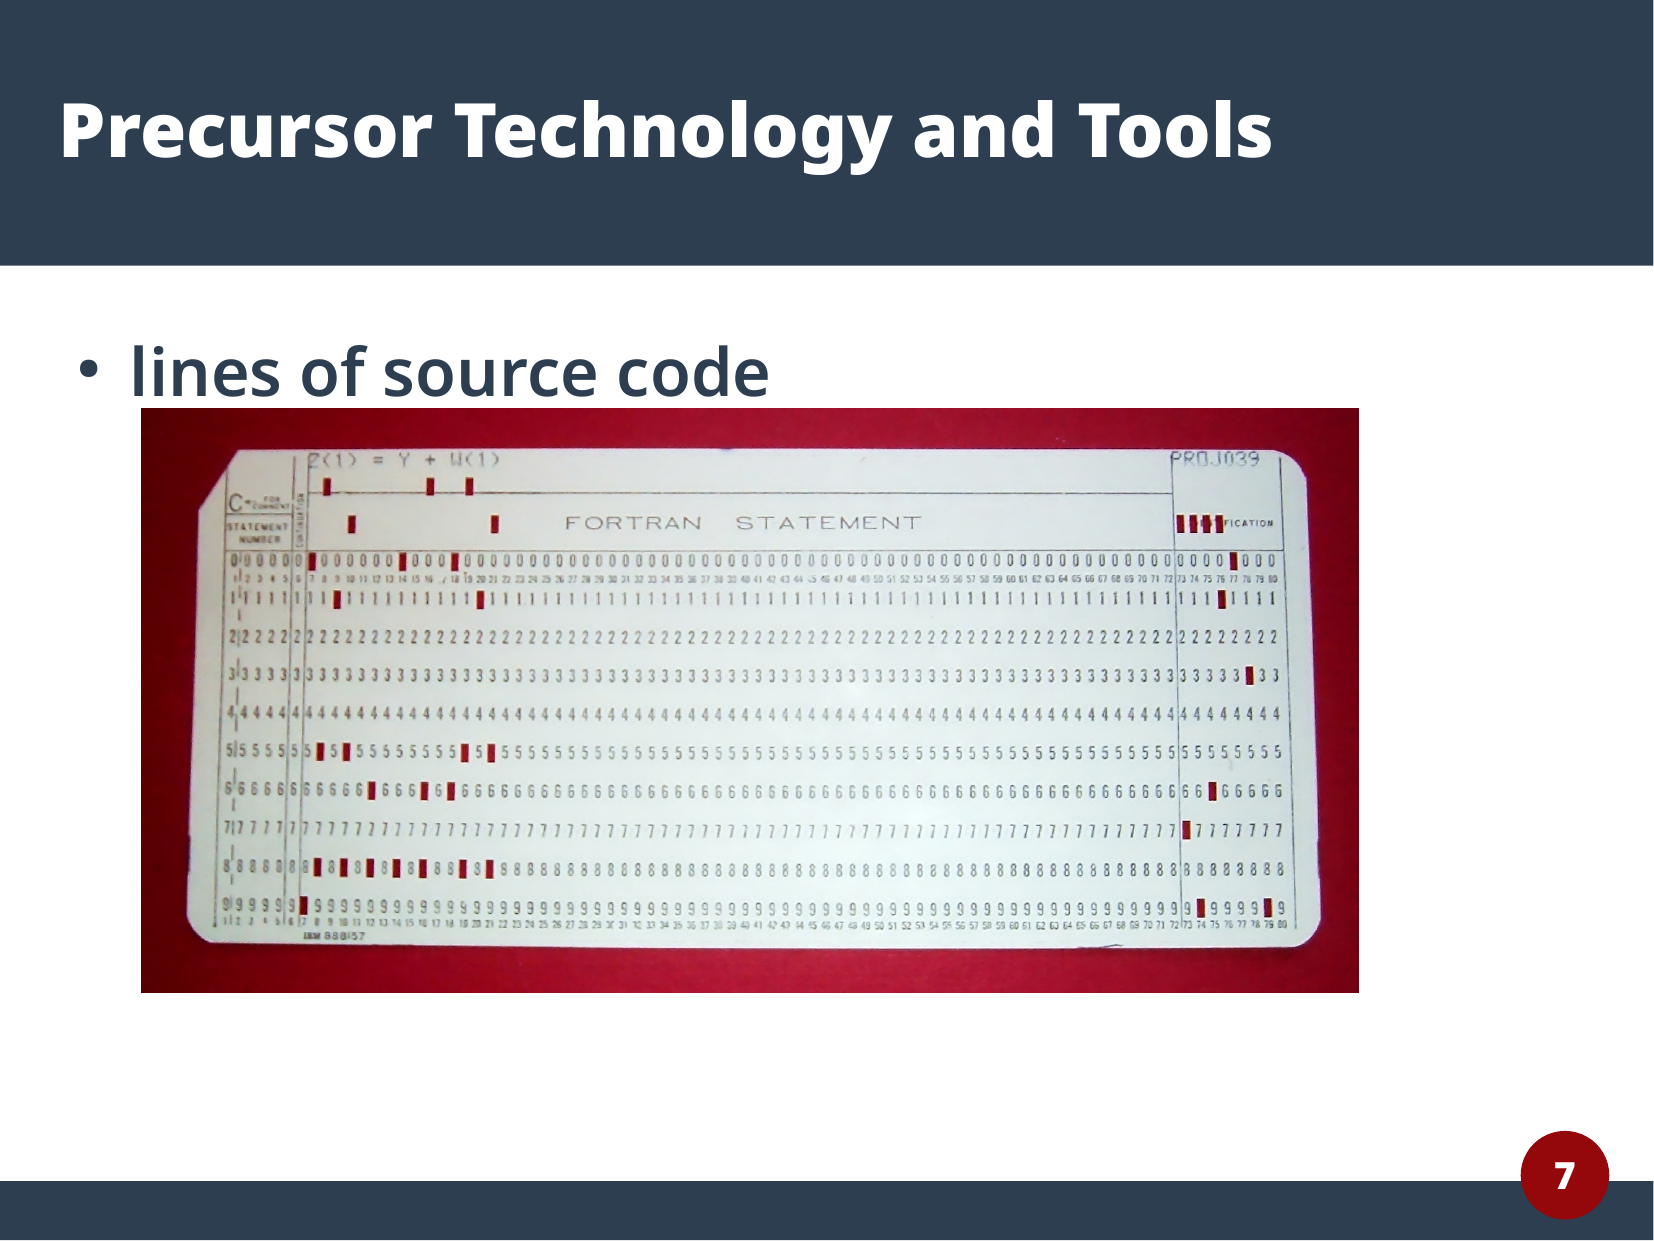

# Precursor Technology and Tools
lines of source code
7